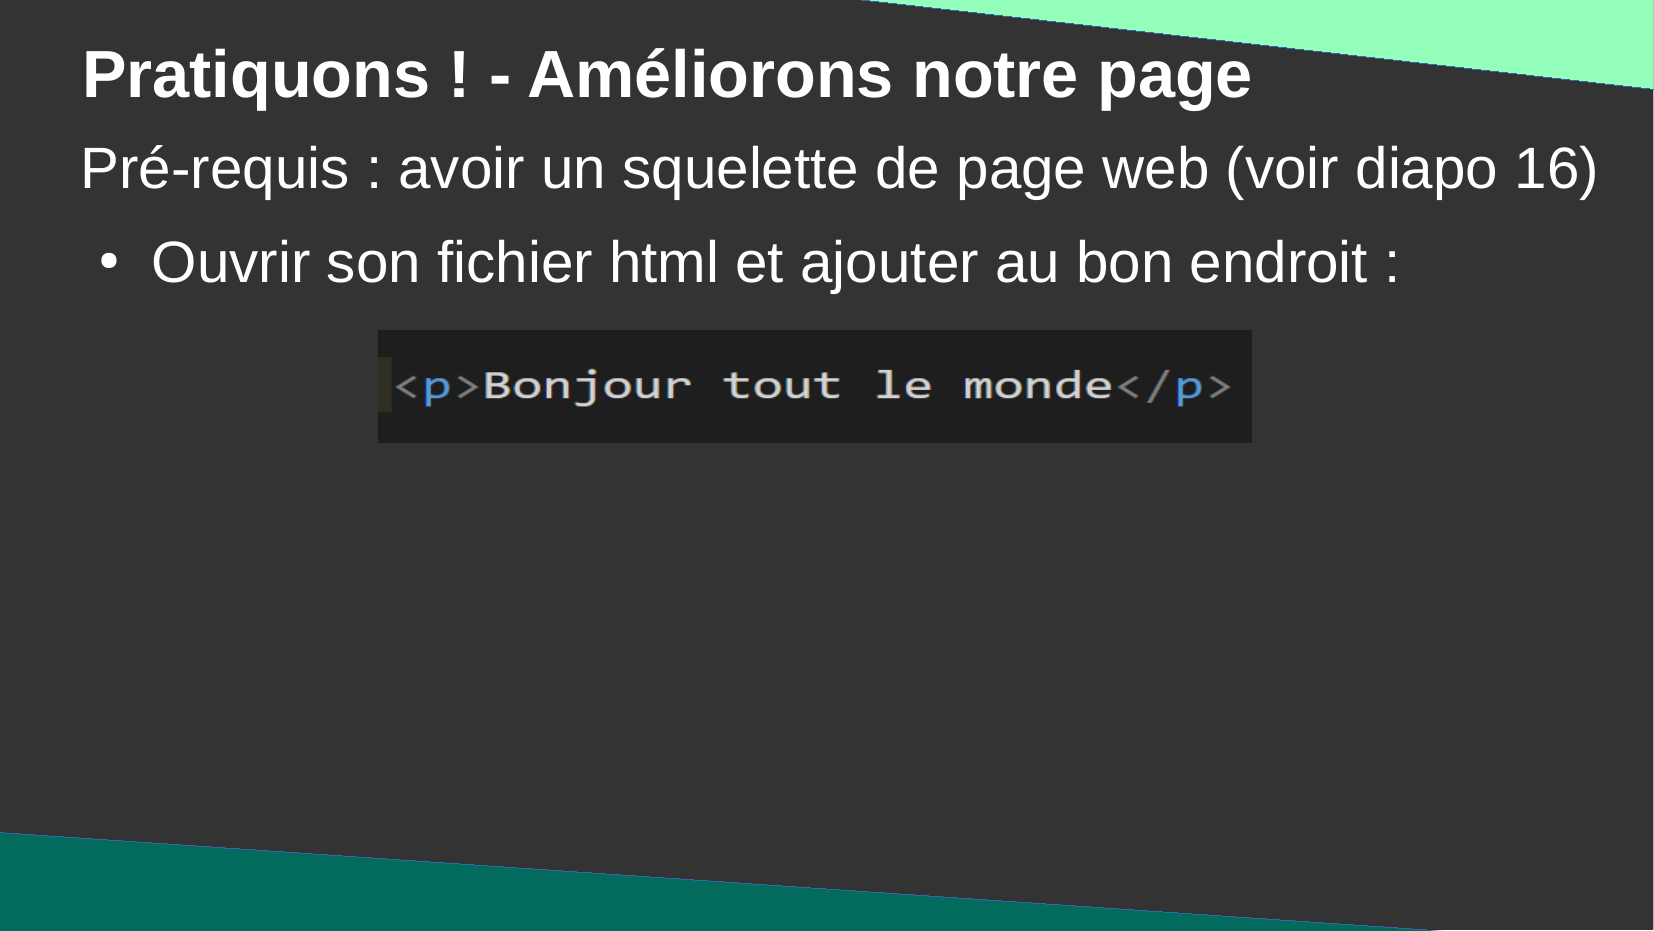

# Pratiquons ! - Améliorons notre page
Pré-requis : avoir un squelette de page web (voir diapo 16)
Ouvrir son fichier html et ajouter au bon endroit :